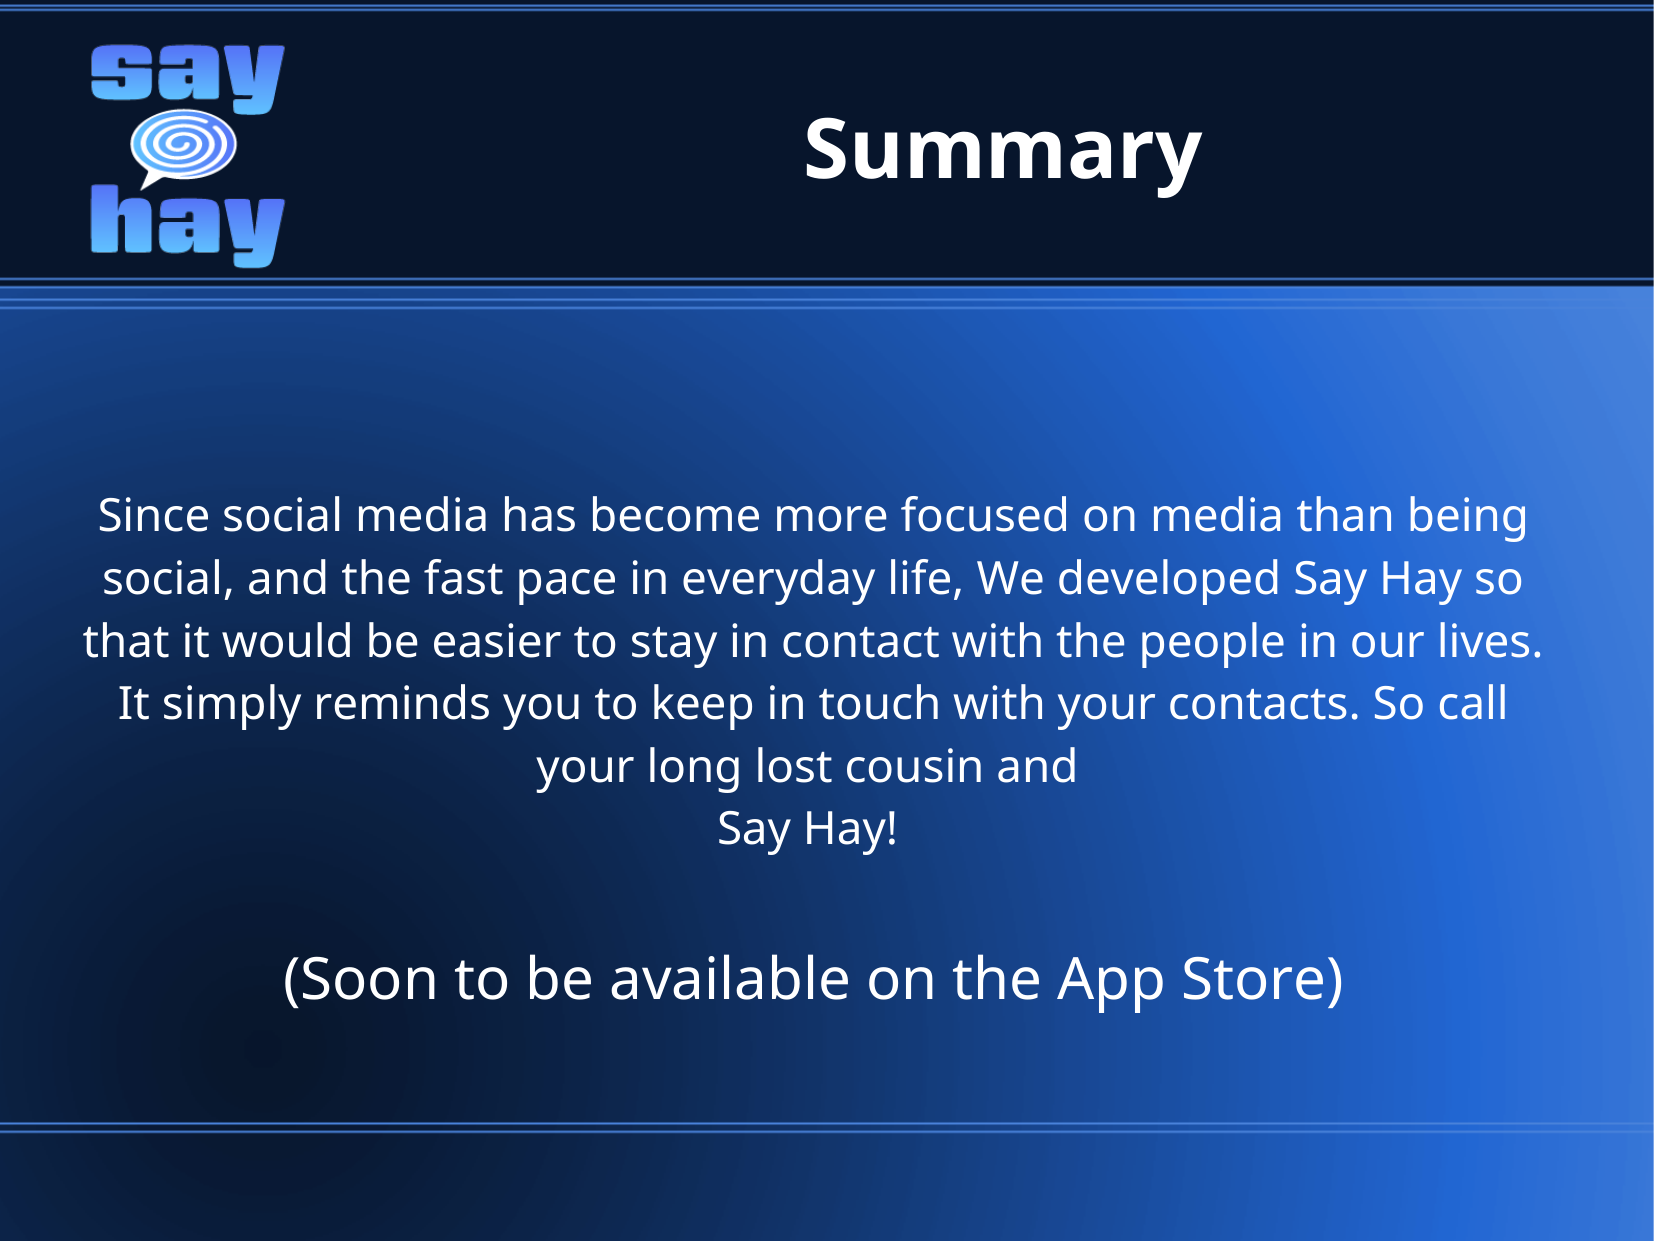

# Summary
Since social media has become more focused on media than being social, and the fast pace in everyday life, We developed Say Hay so that it would be easier to stay in contact with the people in our lives. It simply reminds you to keep in touch with your contacts. So call your long lost cousin and
Say Hay!
(Soon to be available on the App Store)